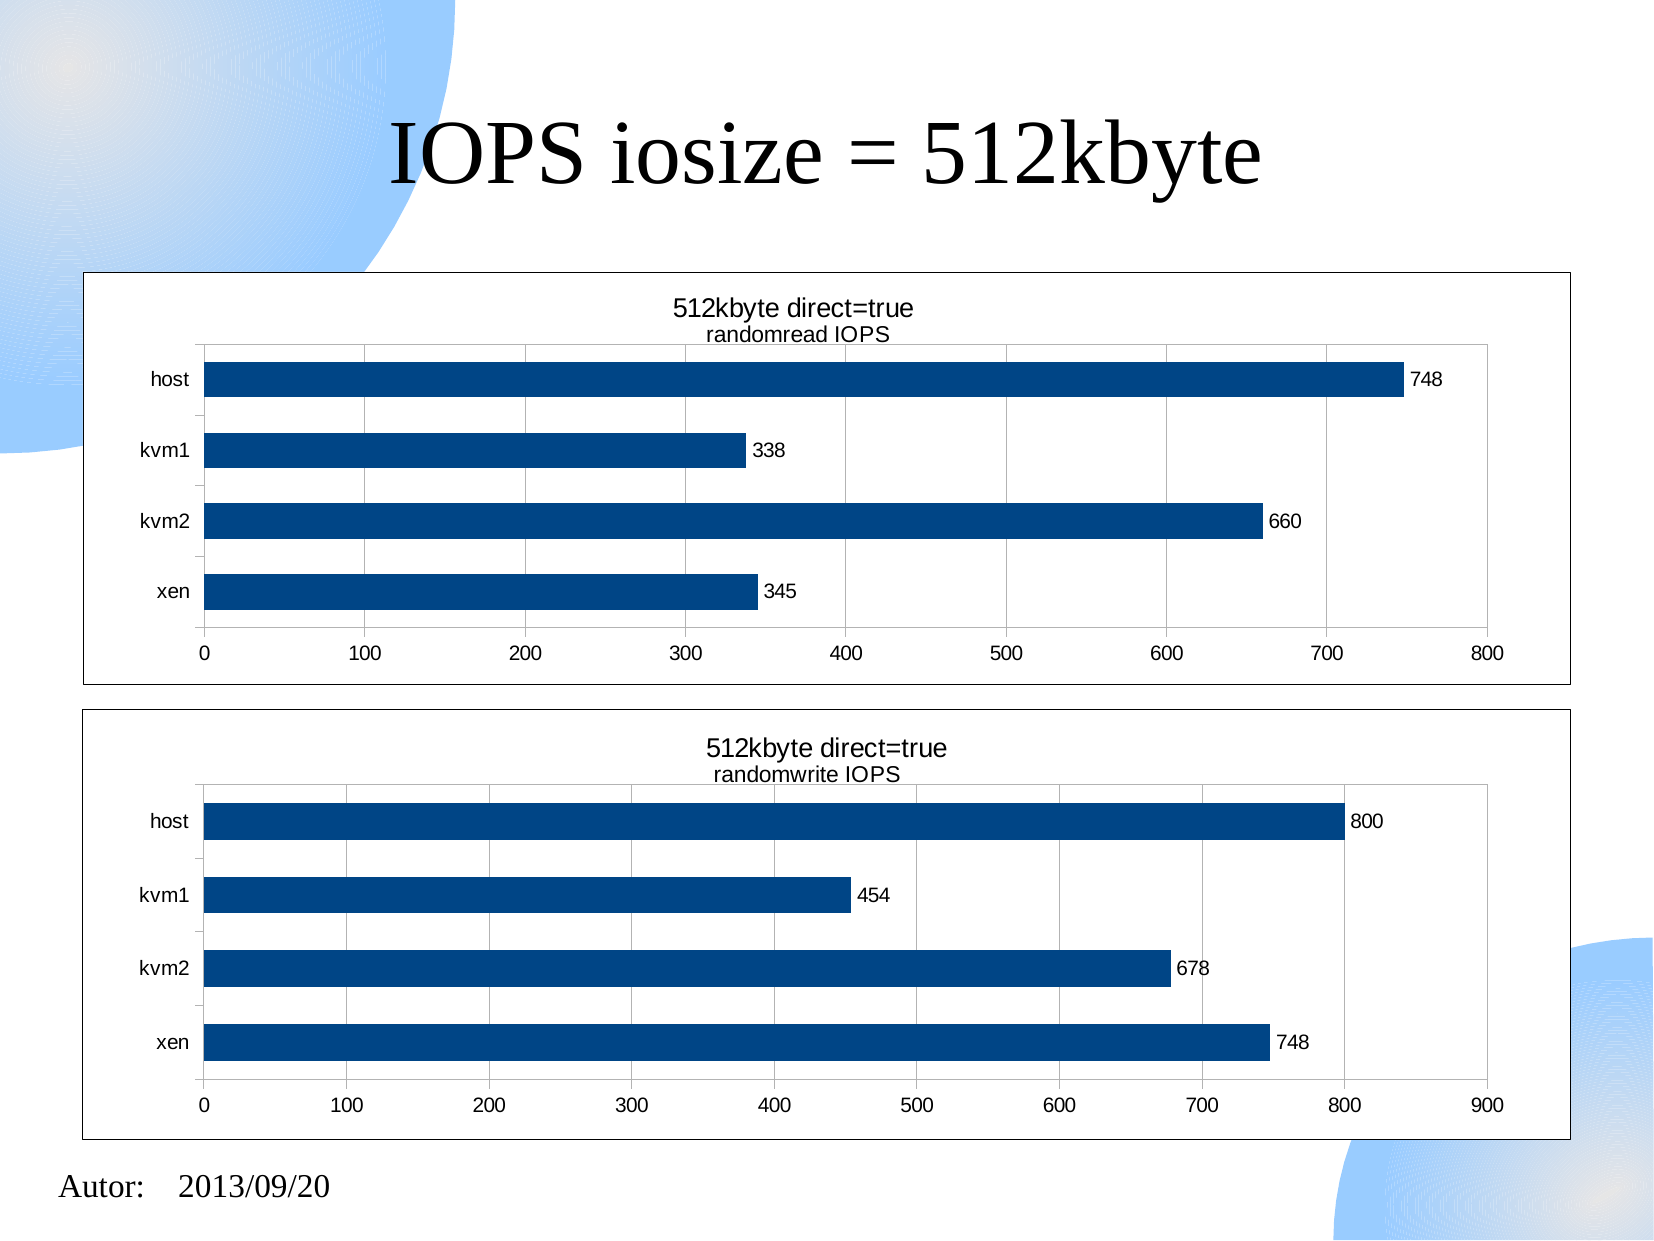

# IOPS iosize = 512kbyte
### Chart: 512kbyte direct=true
randomread IOPS
| Category | iops |
|---|---|
| xen | 345.0 |
| kvm2 | 660.0 |
| kvm1 | 338.0 |
| host | 748.0 |
### Chart: 512kbyte direct=true
randomwrite IOPS
| Category | iops |
|---|---|
| xen | 748.0 |
| kvm2 | 678.0 |
| kvm1 | 454.0 |
| host | 800.0 |